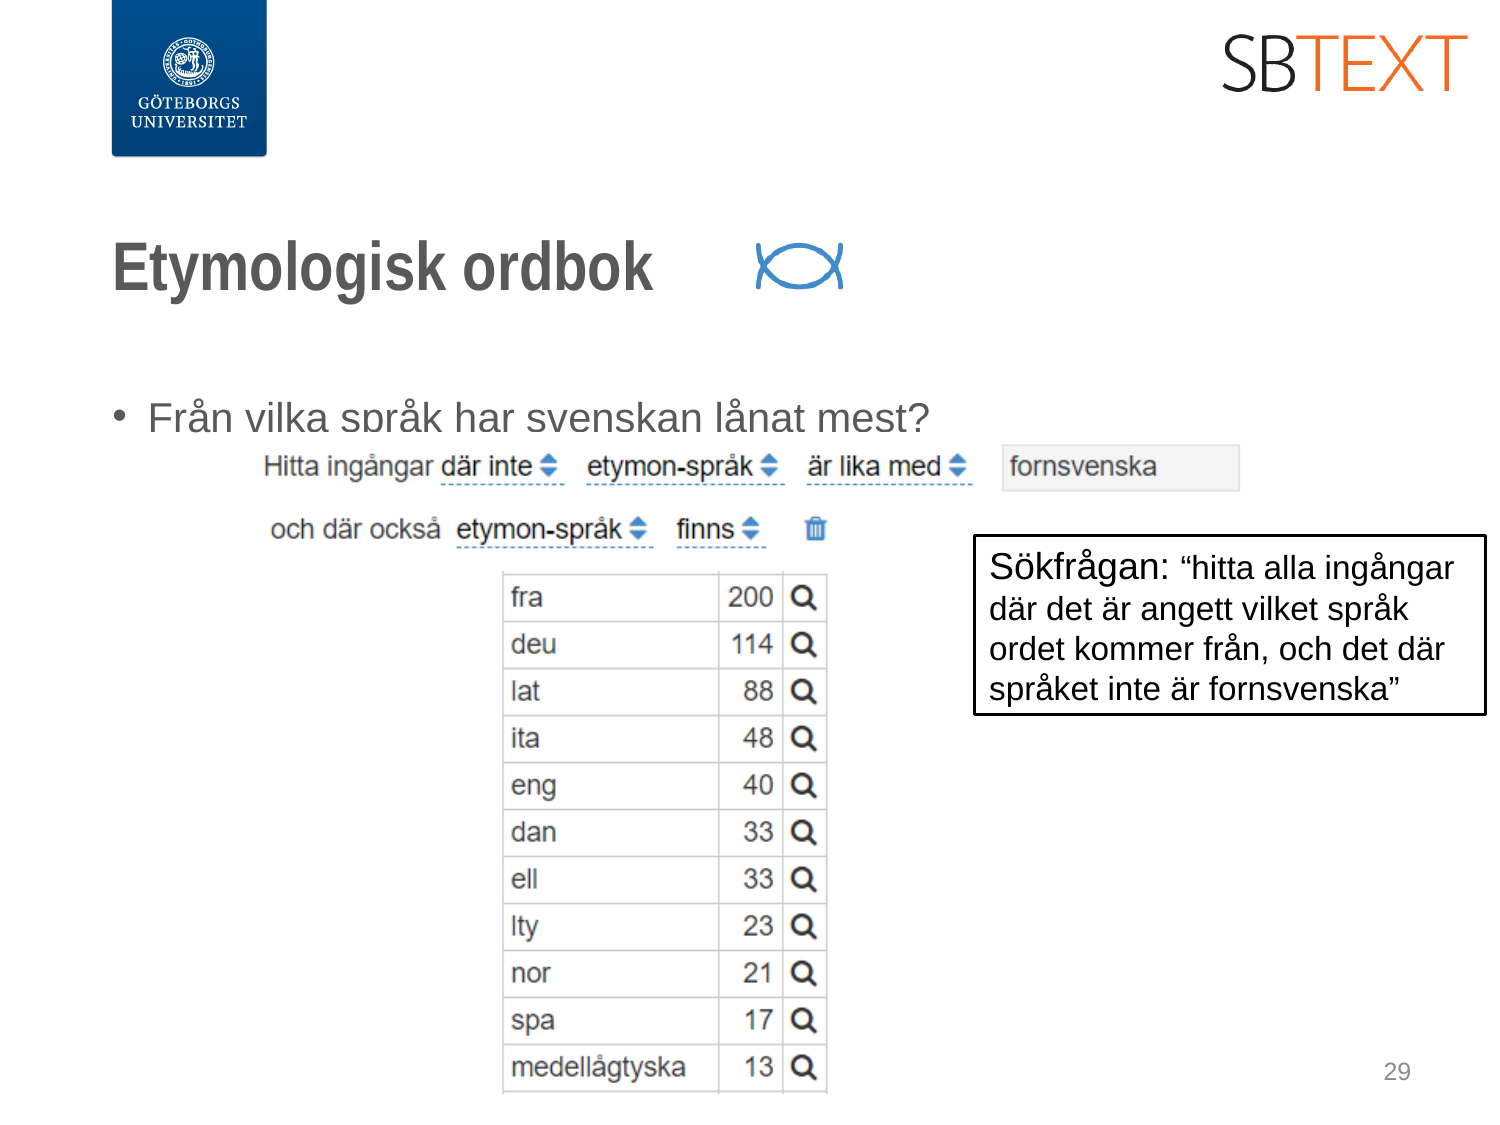

# Etymologisk ordbok
Från vilka språk har svenskan lånat mest?
Sökfrågan: “hitta alla ingångar där det är angett vilket språk ordet kommer från, och det där språket inte är fornsvenska”